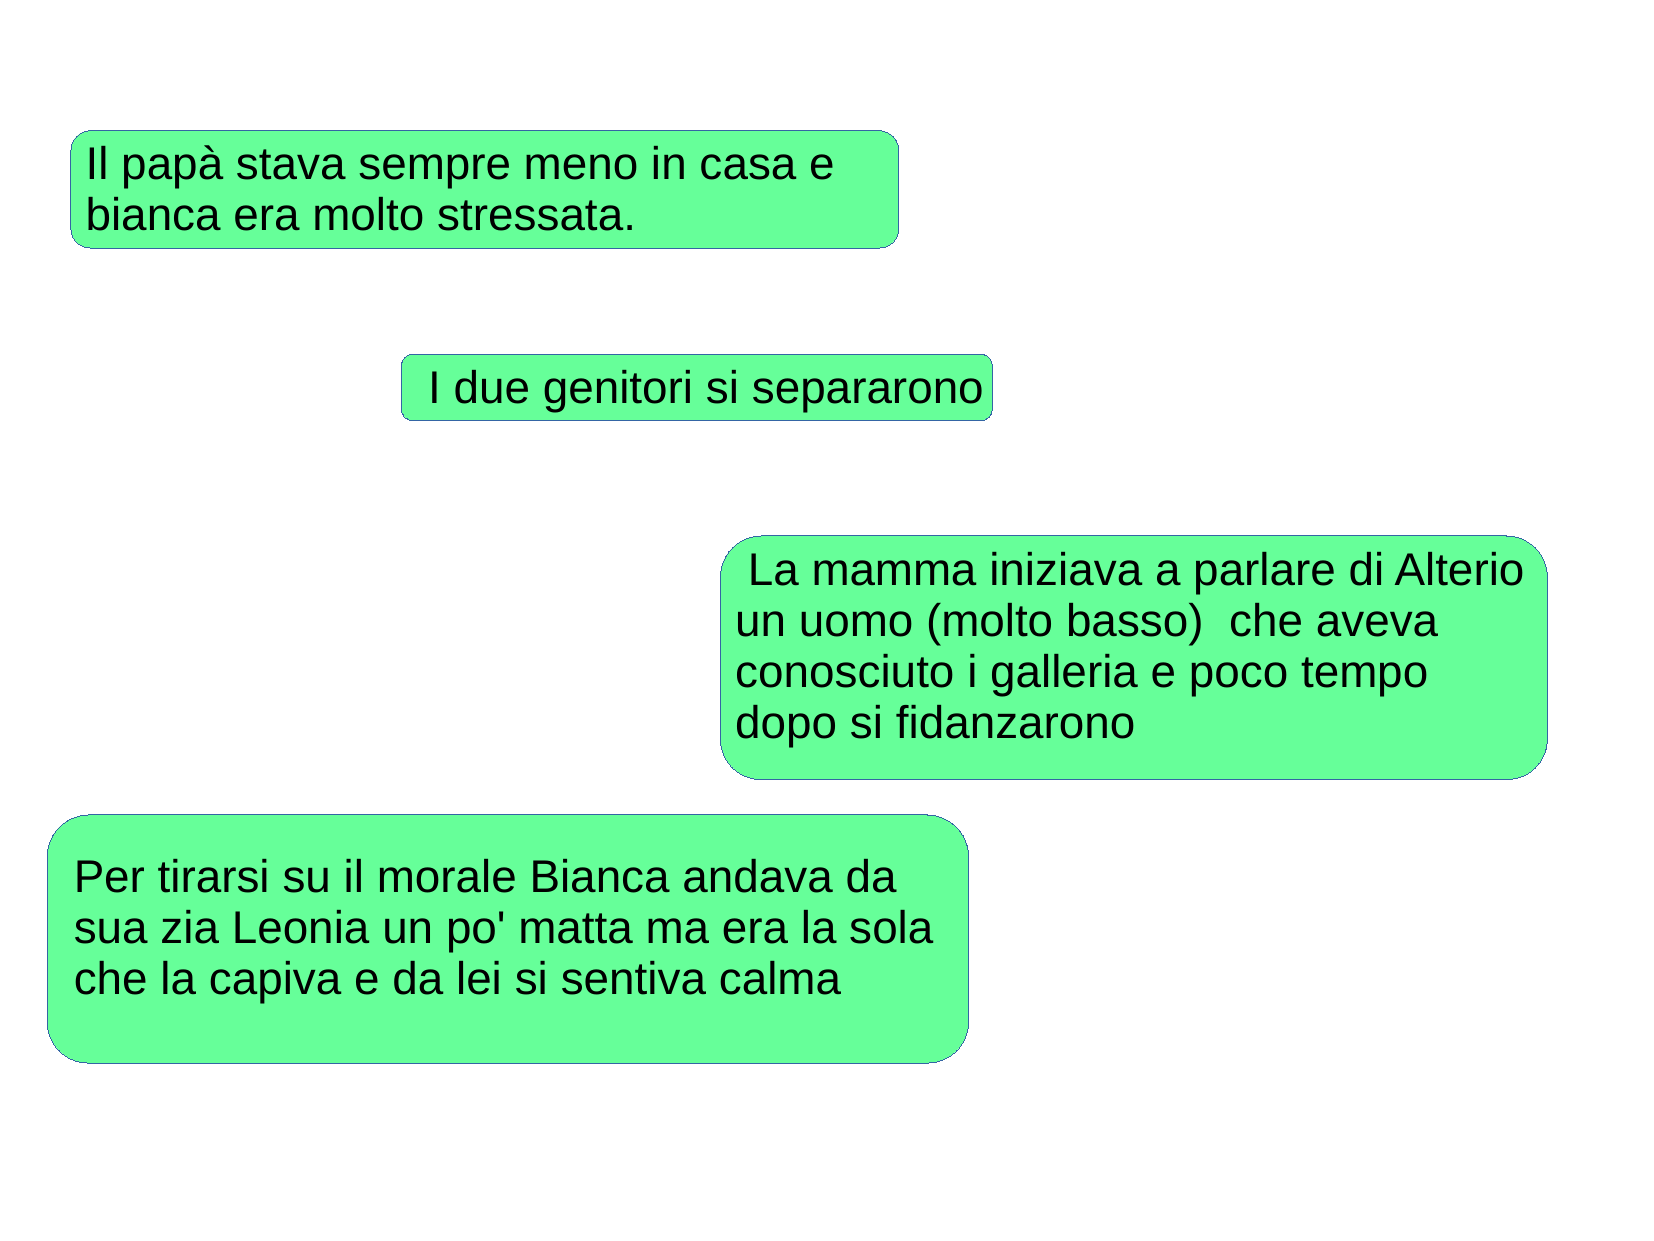

Il papà stava sempre meno in casa e bianca era molto stressata.
I due genitori si separarono
 La mamma iniziava a parlare di Alterio un uomo (molto basso) che aveva conosciuto i galleria e poco tempo dopo si fidanzarono
Per tirarsi su il morale Bianca andava da sua zia Leonia un po' matta ma era la sola che la capiva e da lei si sentiva calma